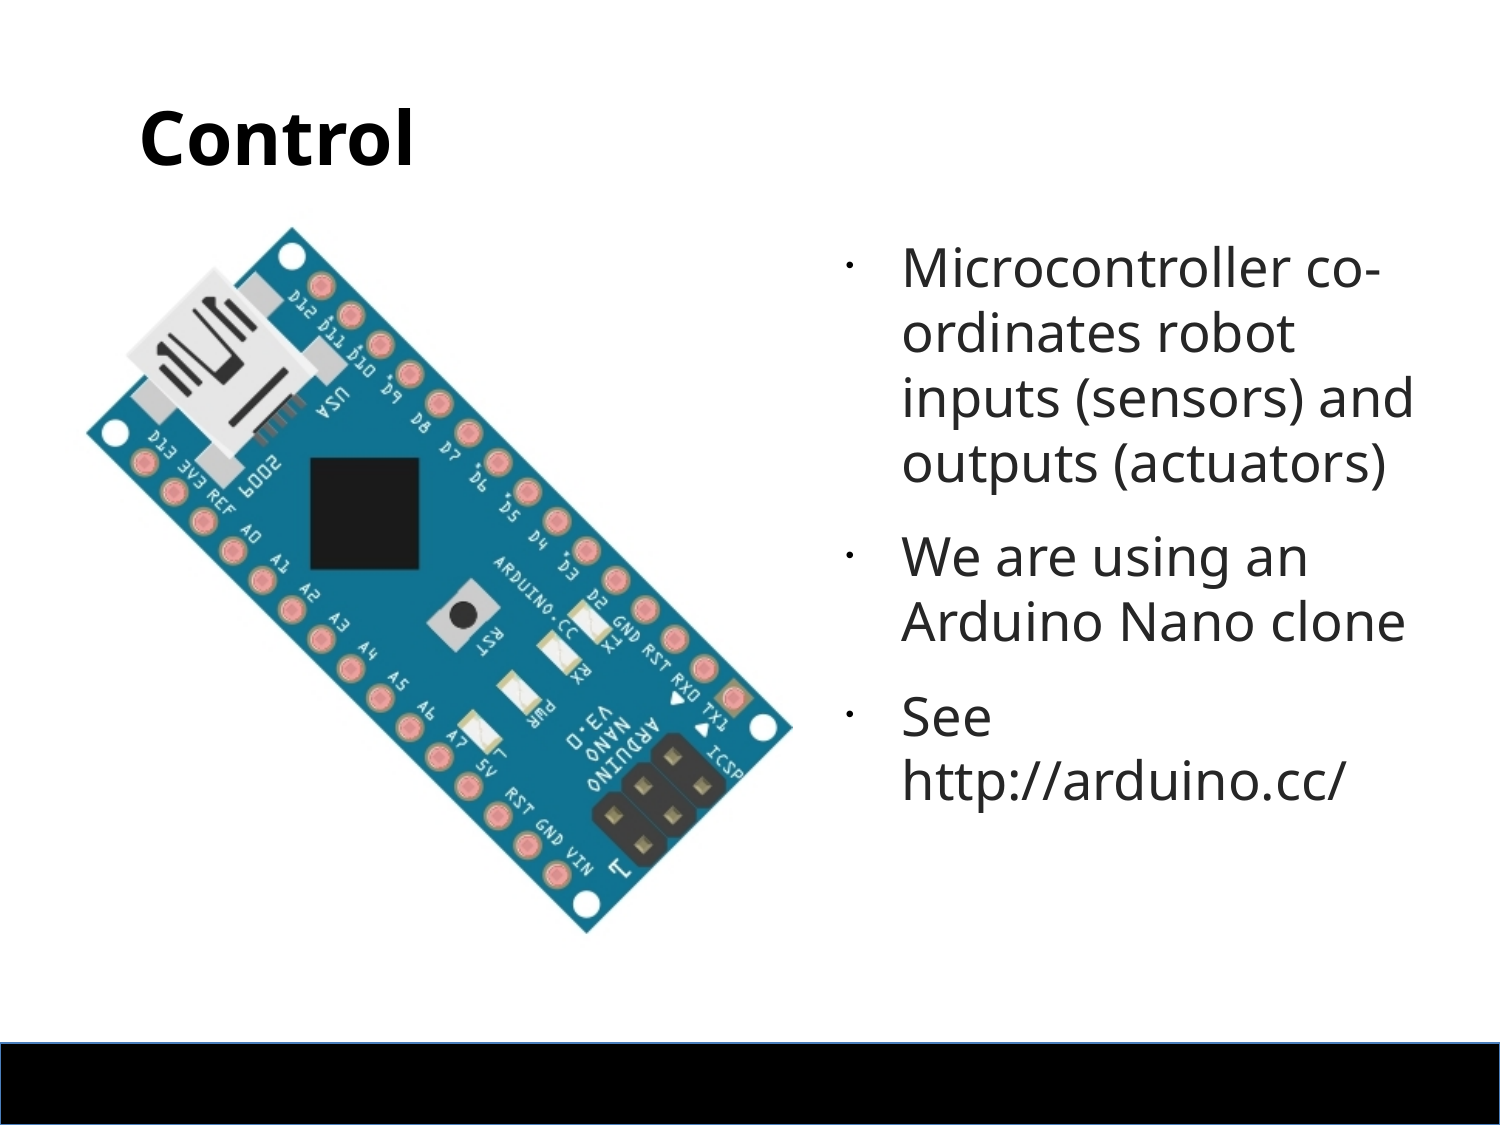

# Control
Microcontroller co-ordinates robot inputs (sensors) and outputs (actuators)
We are using an Arduino Nano clone
See http://arduino.cc/